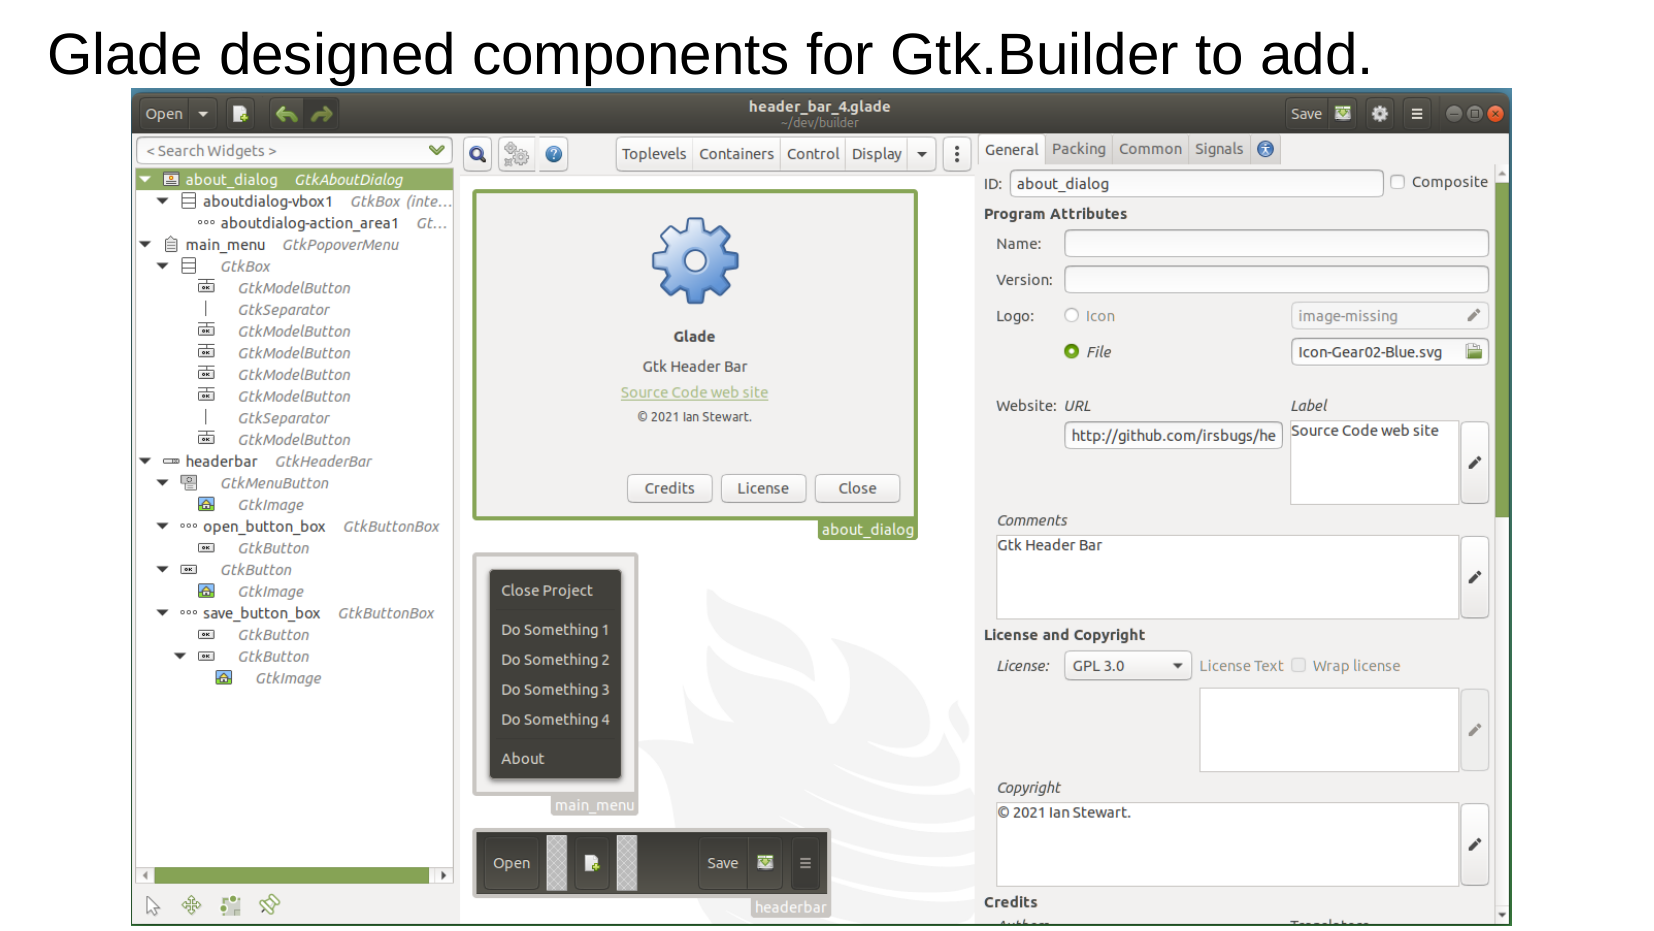

# Glade designed components for Gtk.Builder to add.